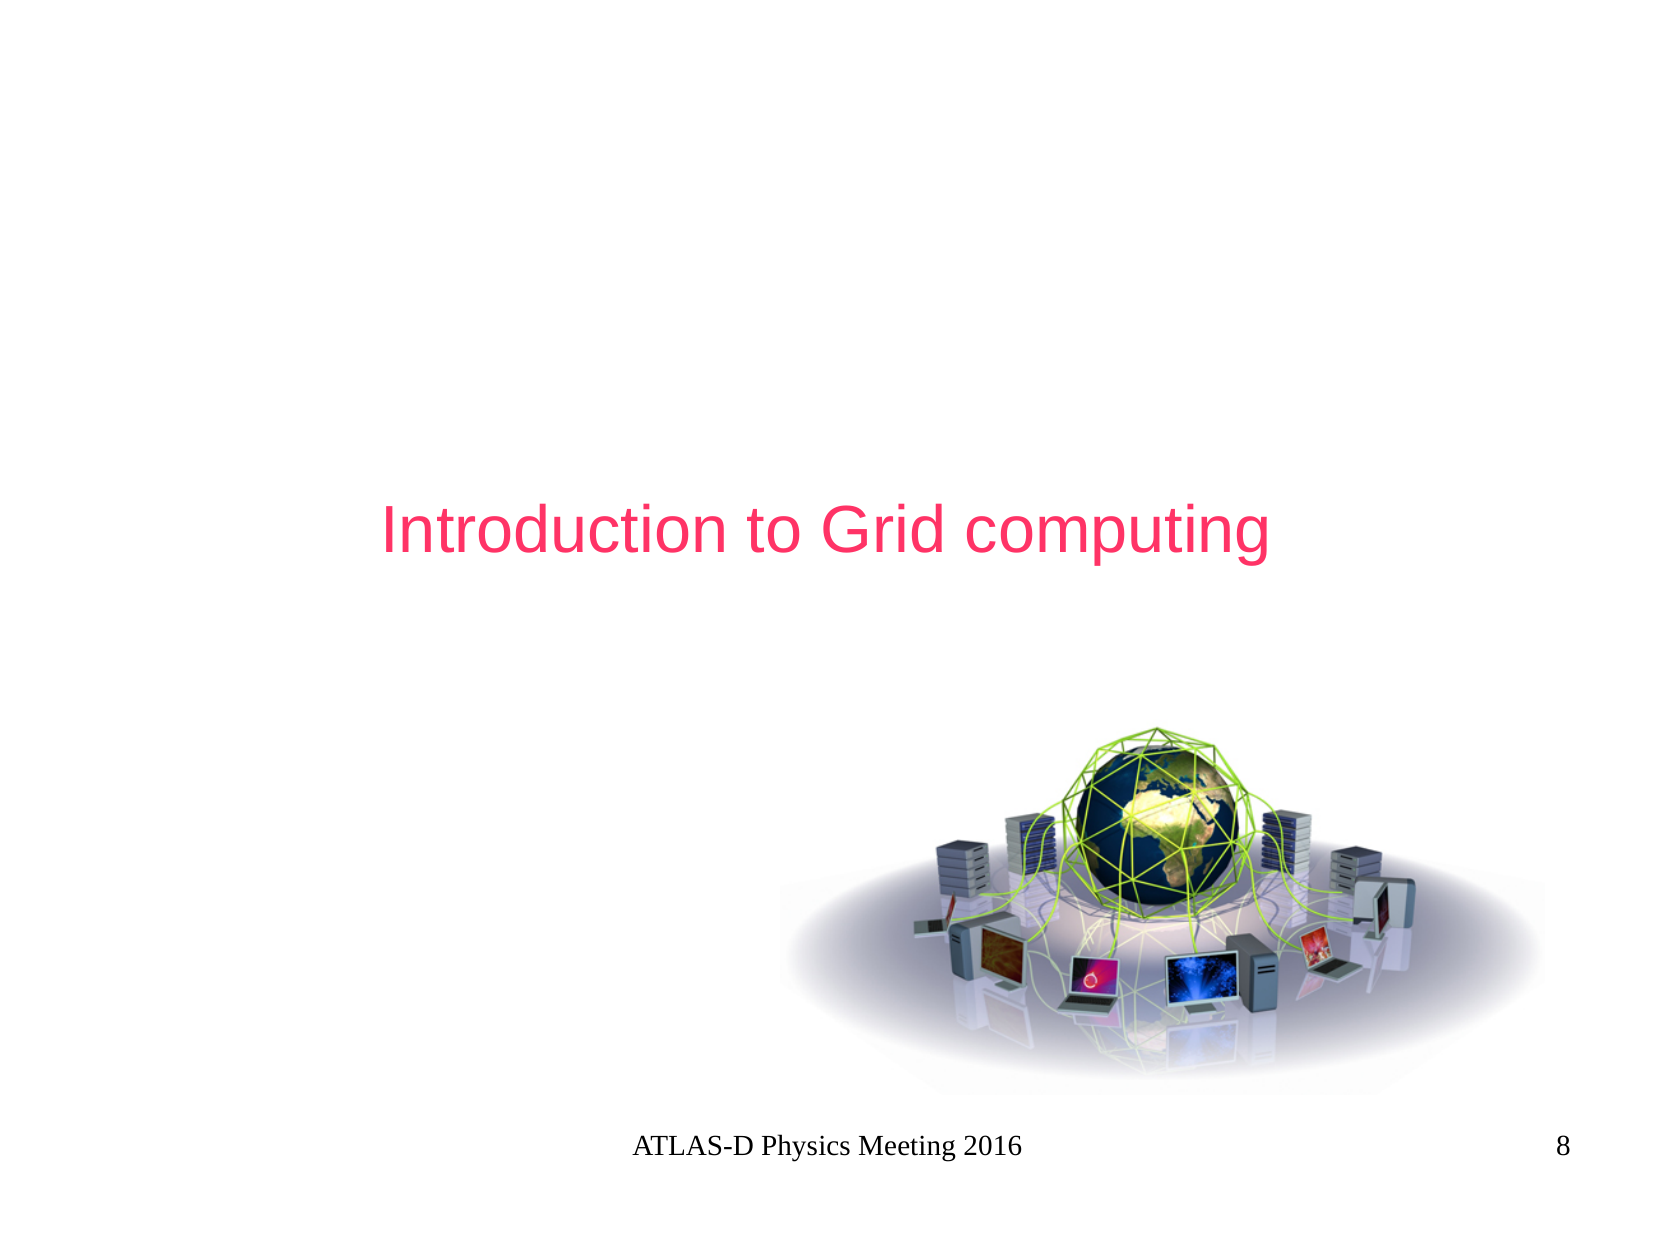

# Introduction to Grid computing
ATLAS-D Physics Meeting 2016
8